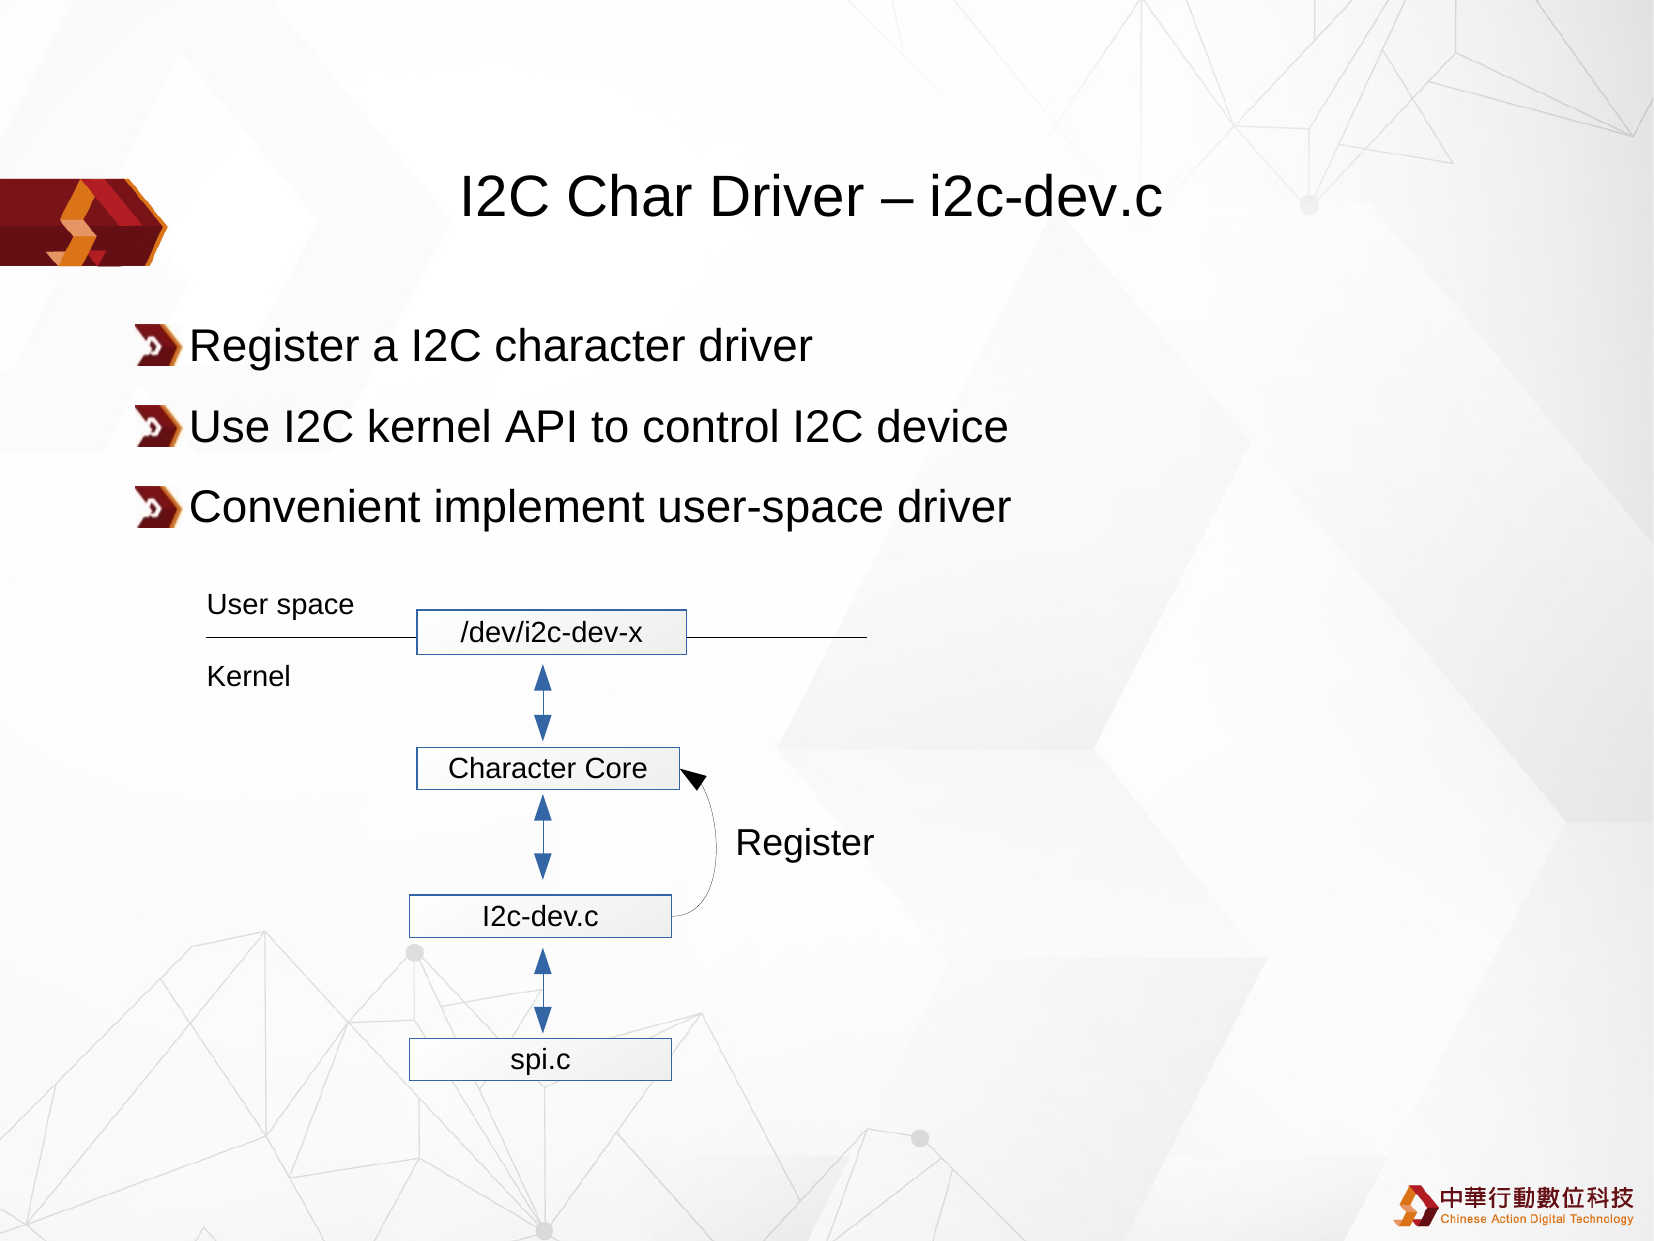

# I2C Char Driver – i2c-dev.c
Register a I2C character driver
Use I2C kernel API to control I2C device
Convenient implement user-space driver
User space
/dev/i2c-dev-x
Kernel
Character Core
I2c-dev.c
spi.c